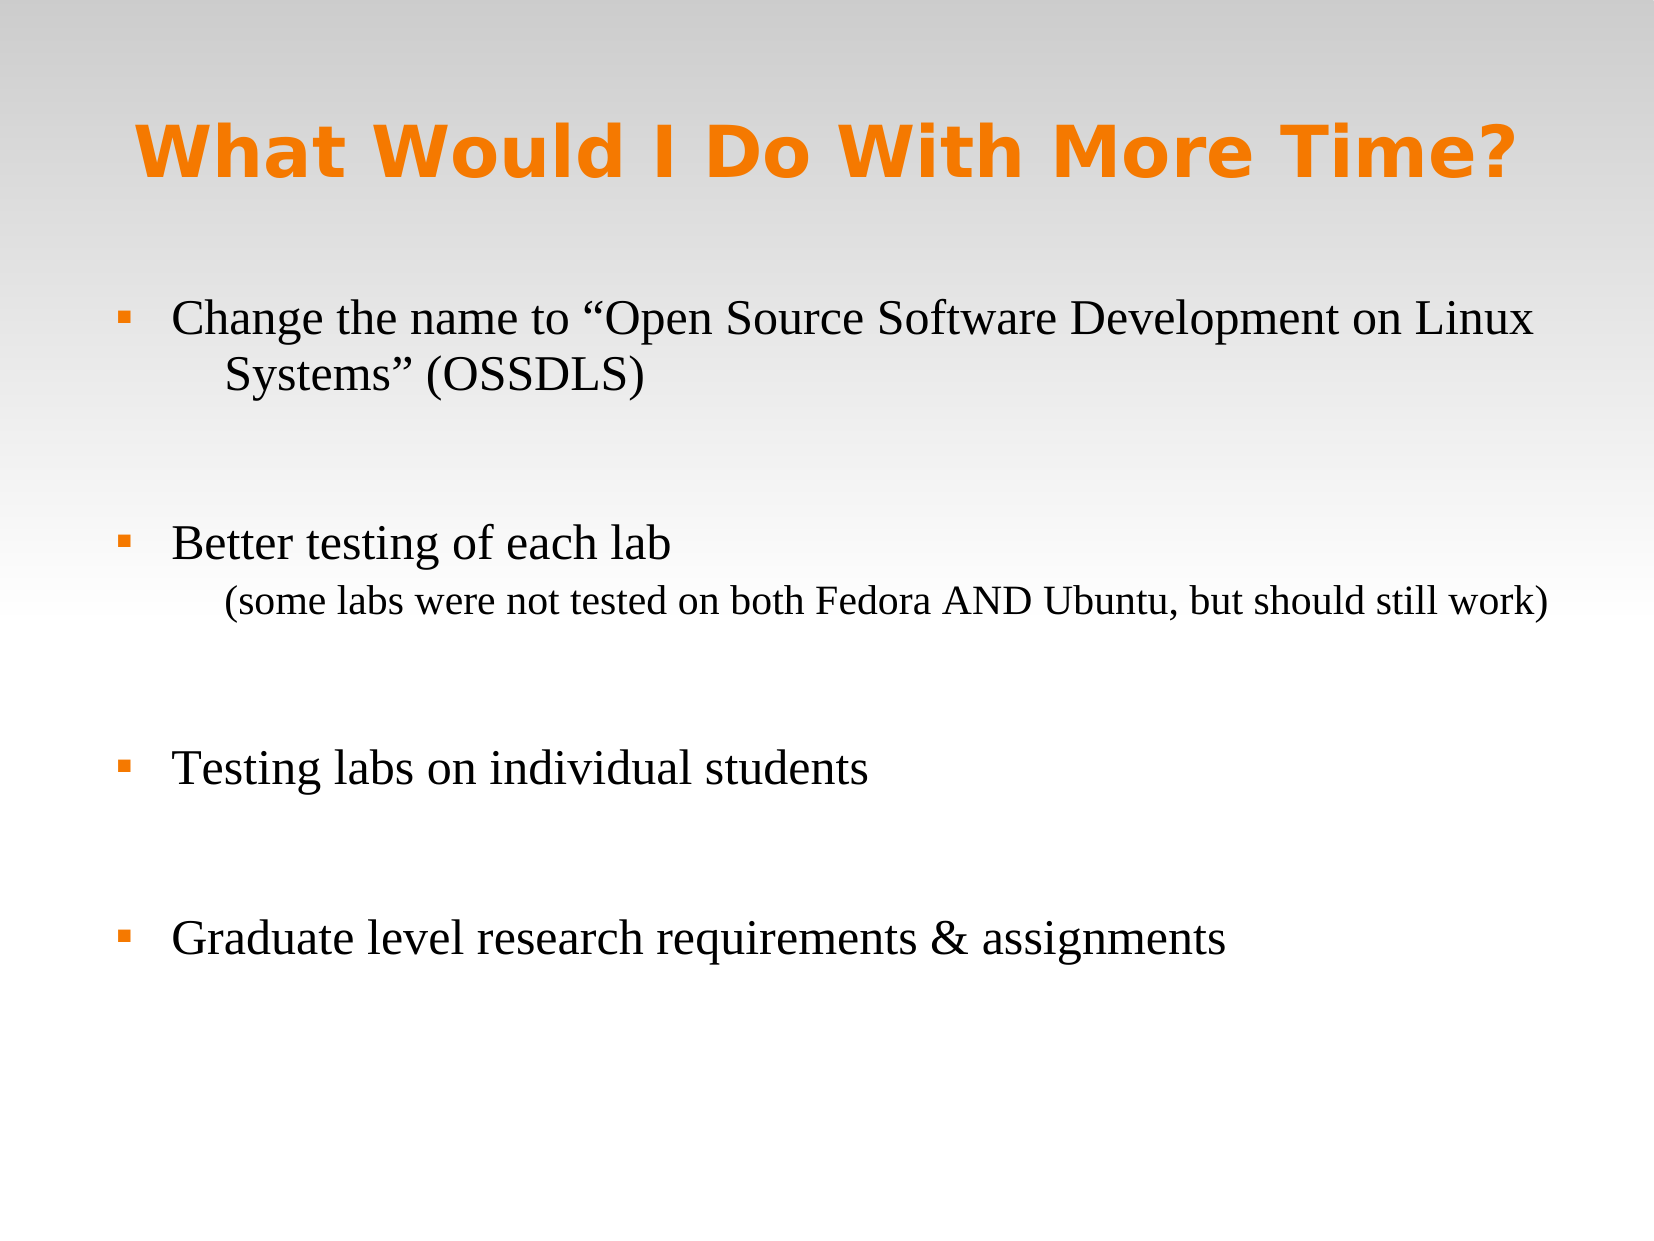

# What Would I Do With More Time?
Change the name to “Open Source Software Development on Linux Systems” (OSSDLS)
Better testing of each lab
(some labs were not tested on both Fedora AND Ubuntu, but should still work)
Testing labs on individual students
Graduate level research requirements & assignments